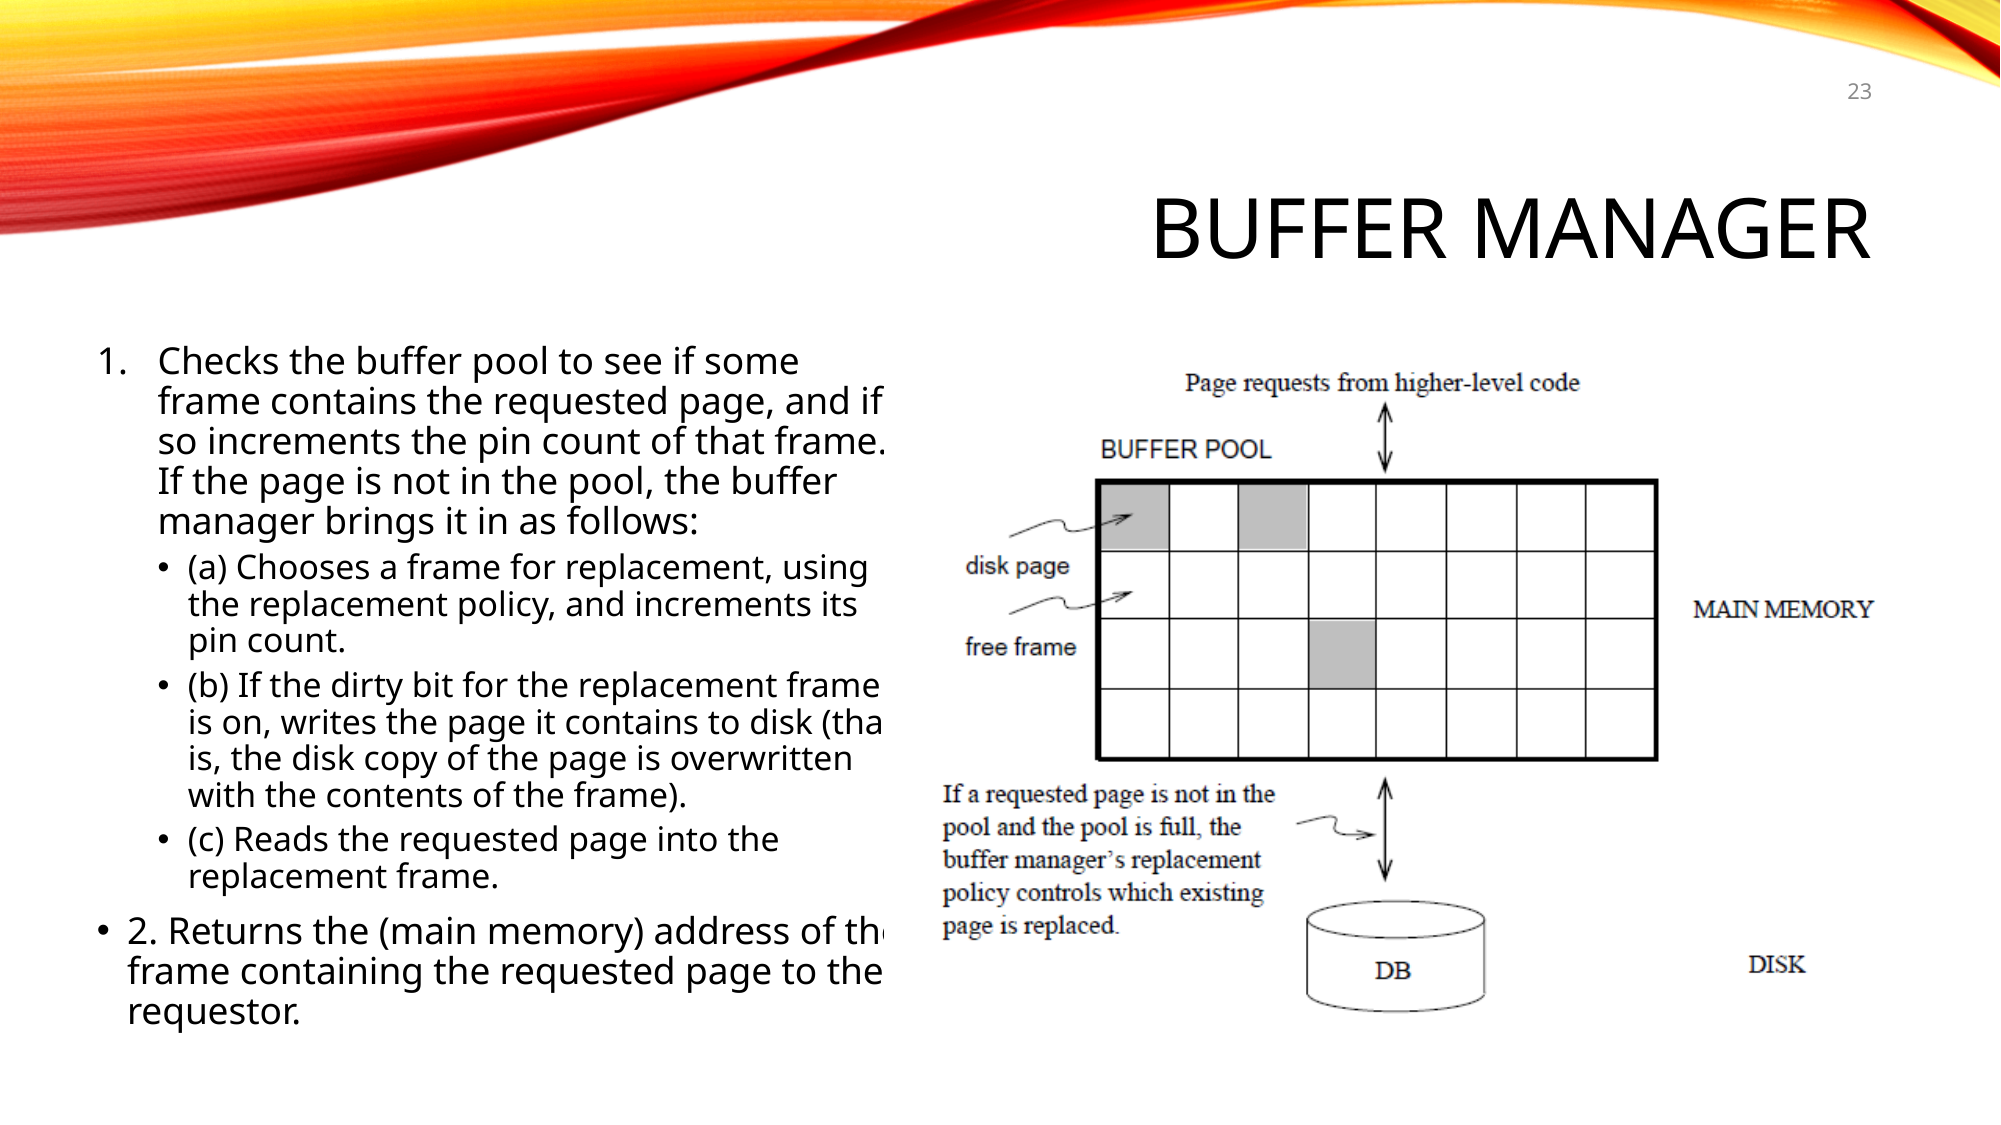

# Buffer manager
Checks the buffer pool to see if some frame contains the requested page, and if so increments the pin count of that frame. If the page is not in the pool, the buffer manager brings it in as follows:
(a) Chooses a frame for replacement, using the replacement policy, and increments its pin count.
(b) If the dirty bit for the replacement frame is on, writes the page it contains to disk (that is, the disk copy of the page is overwritten with the contents of the frame).
(c) Reads the requested page into the replacement frame.
2. Returns the (main memory) address of the frame containing the requested page to the requestor.